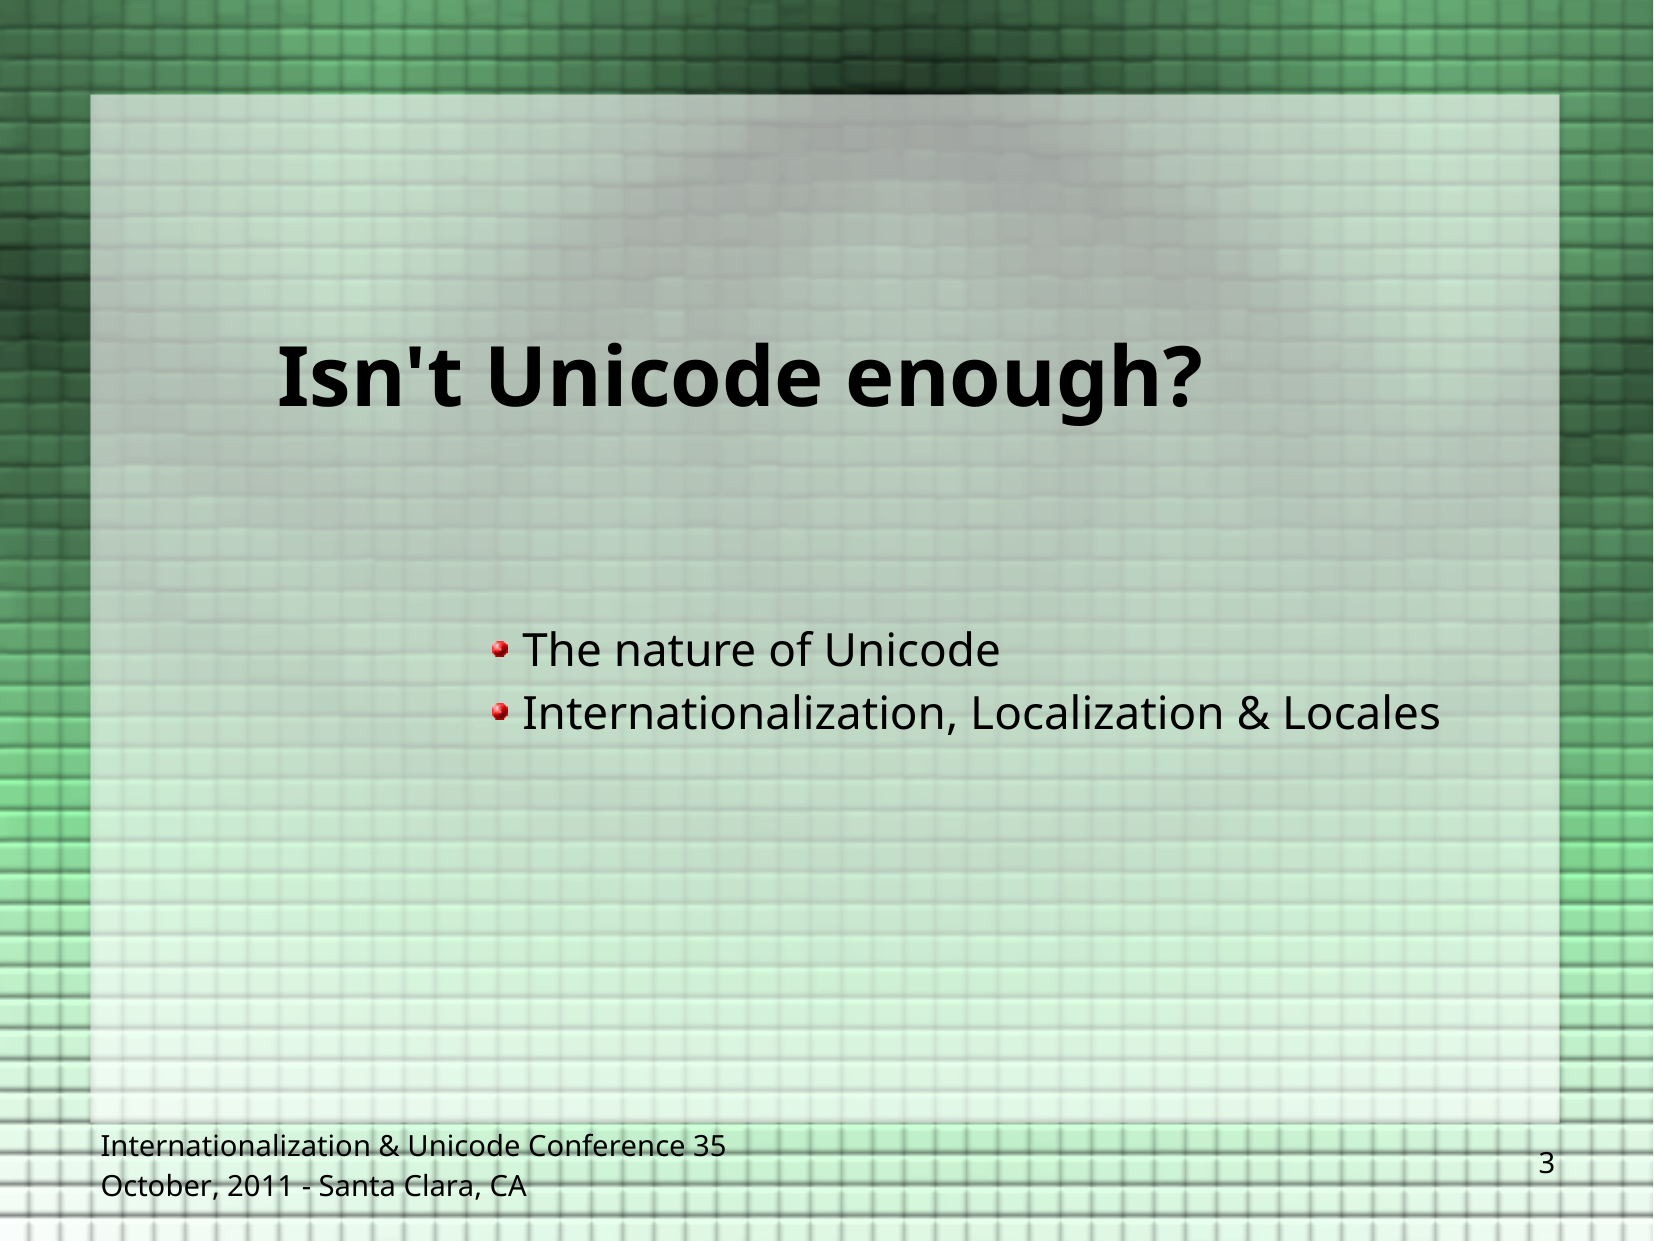

Isn't Unicode enough?
The nature of Unicode
Internationalization, Localization & Locales